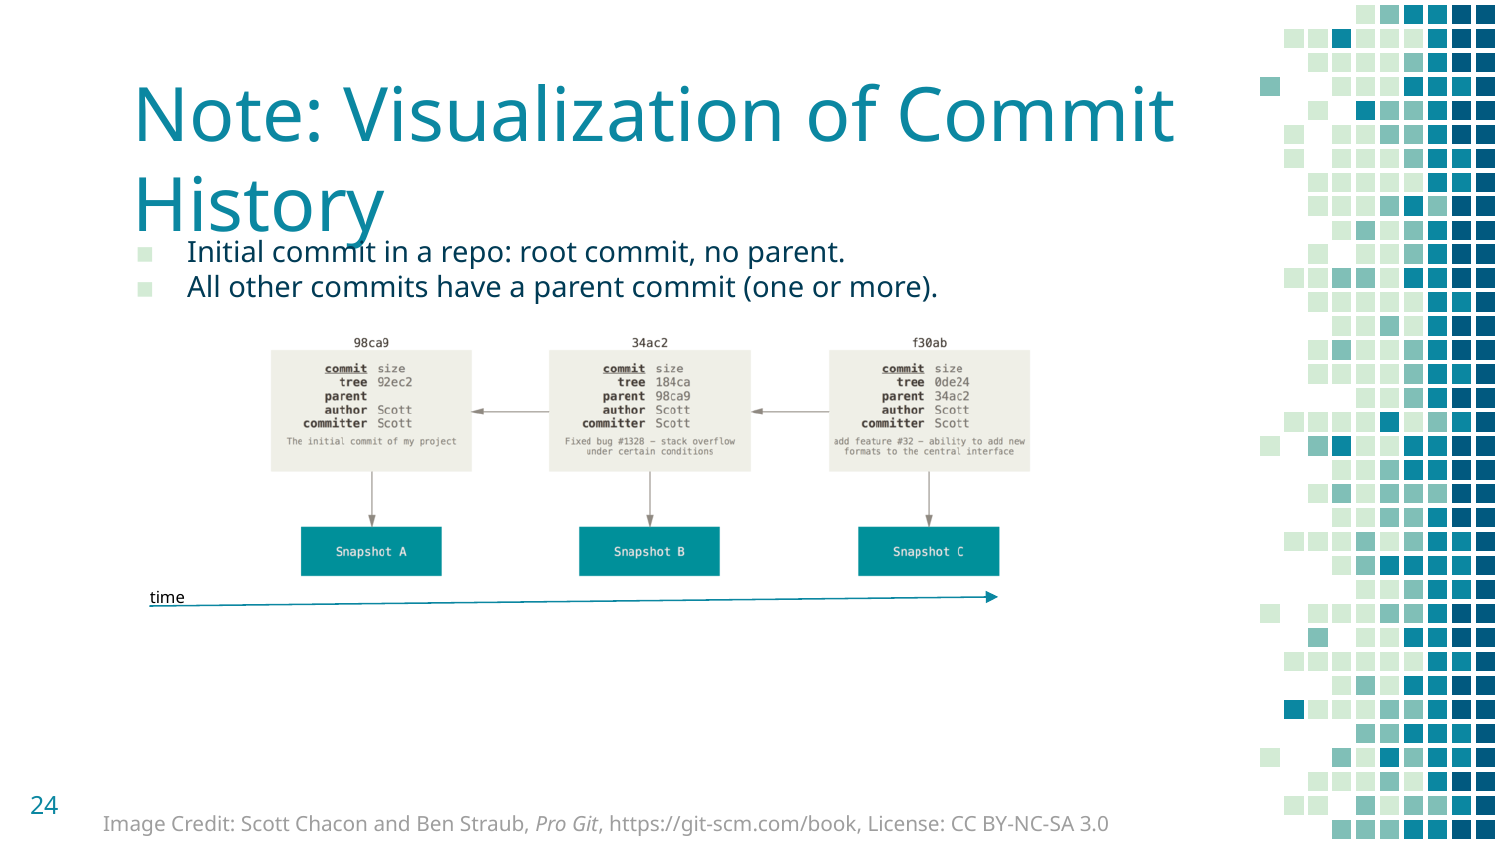

# Note: Visualization of Commit History
Initial commit in a repo: root commit, no parent.
All other commits have a parent commit (one or more).
time
Image Credit: Scott Chacon and Ben Straub, Pro Git, https://git-scm.com/book, License: CC BY-NC-SA 3.0